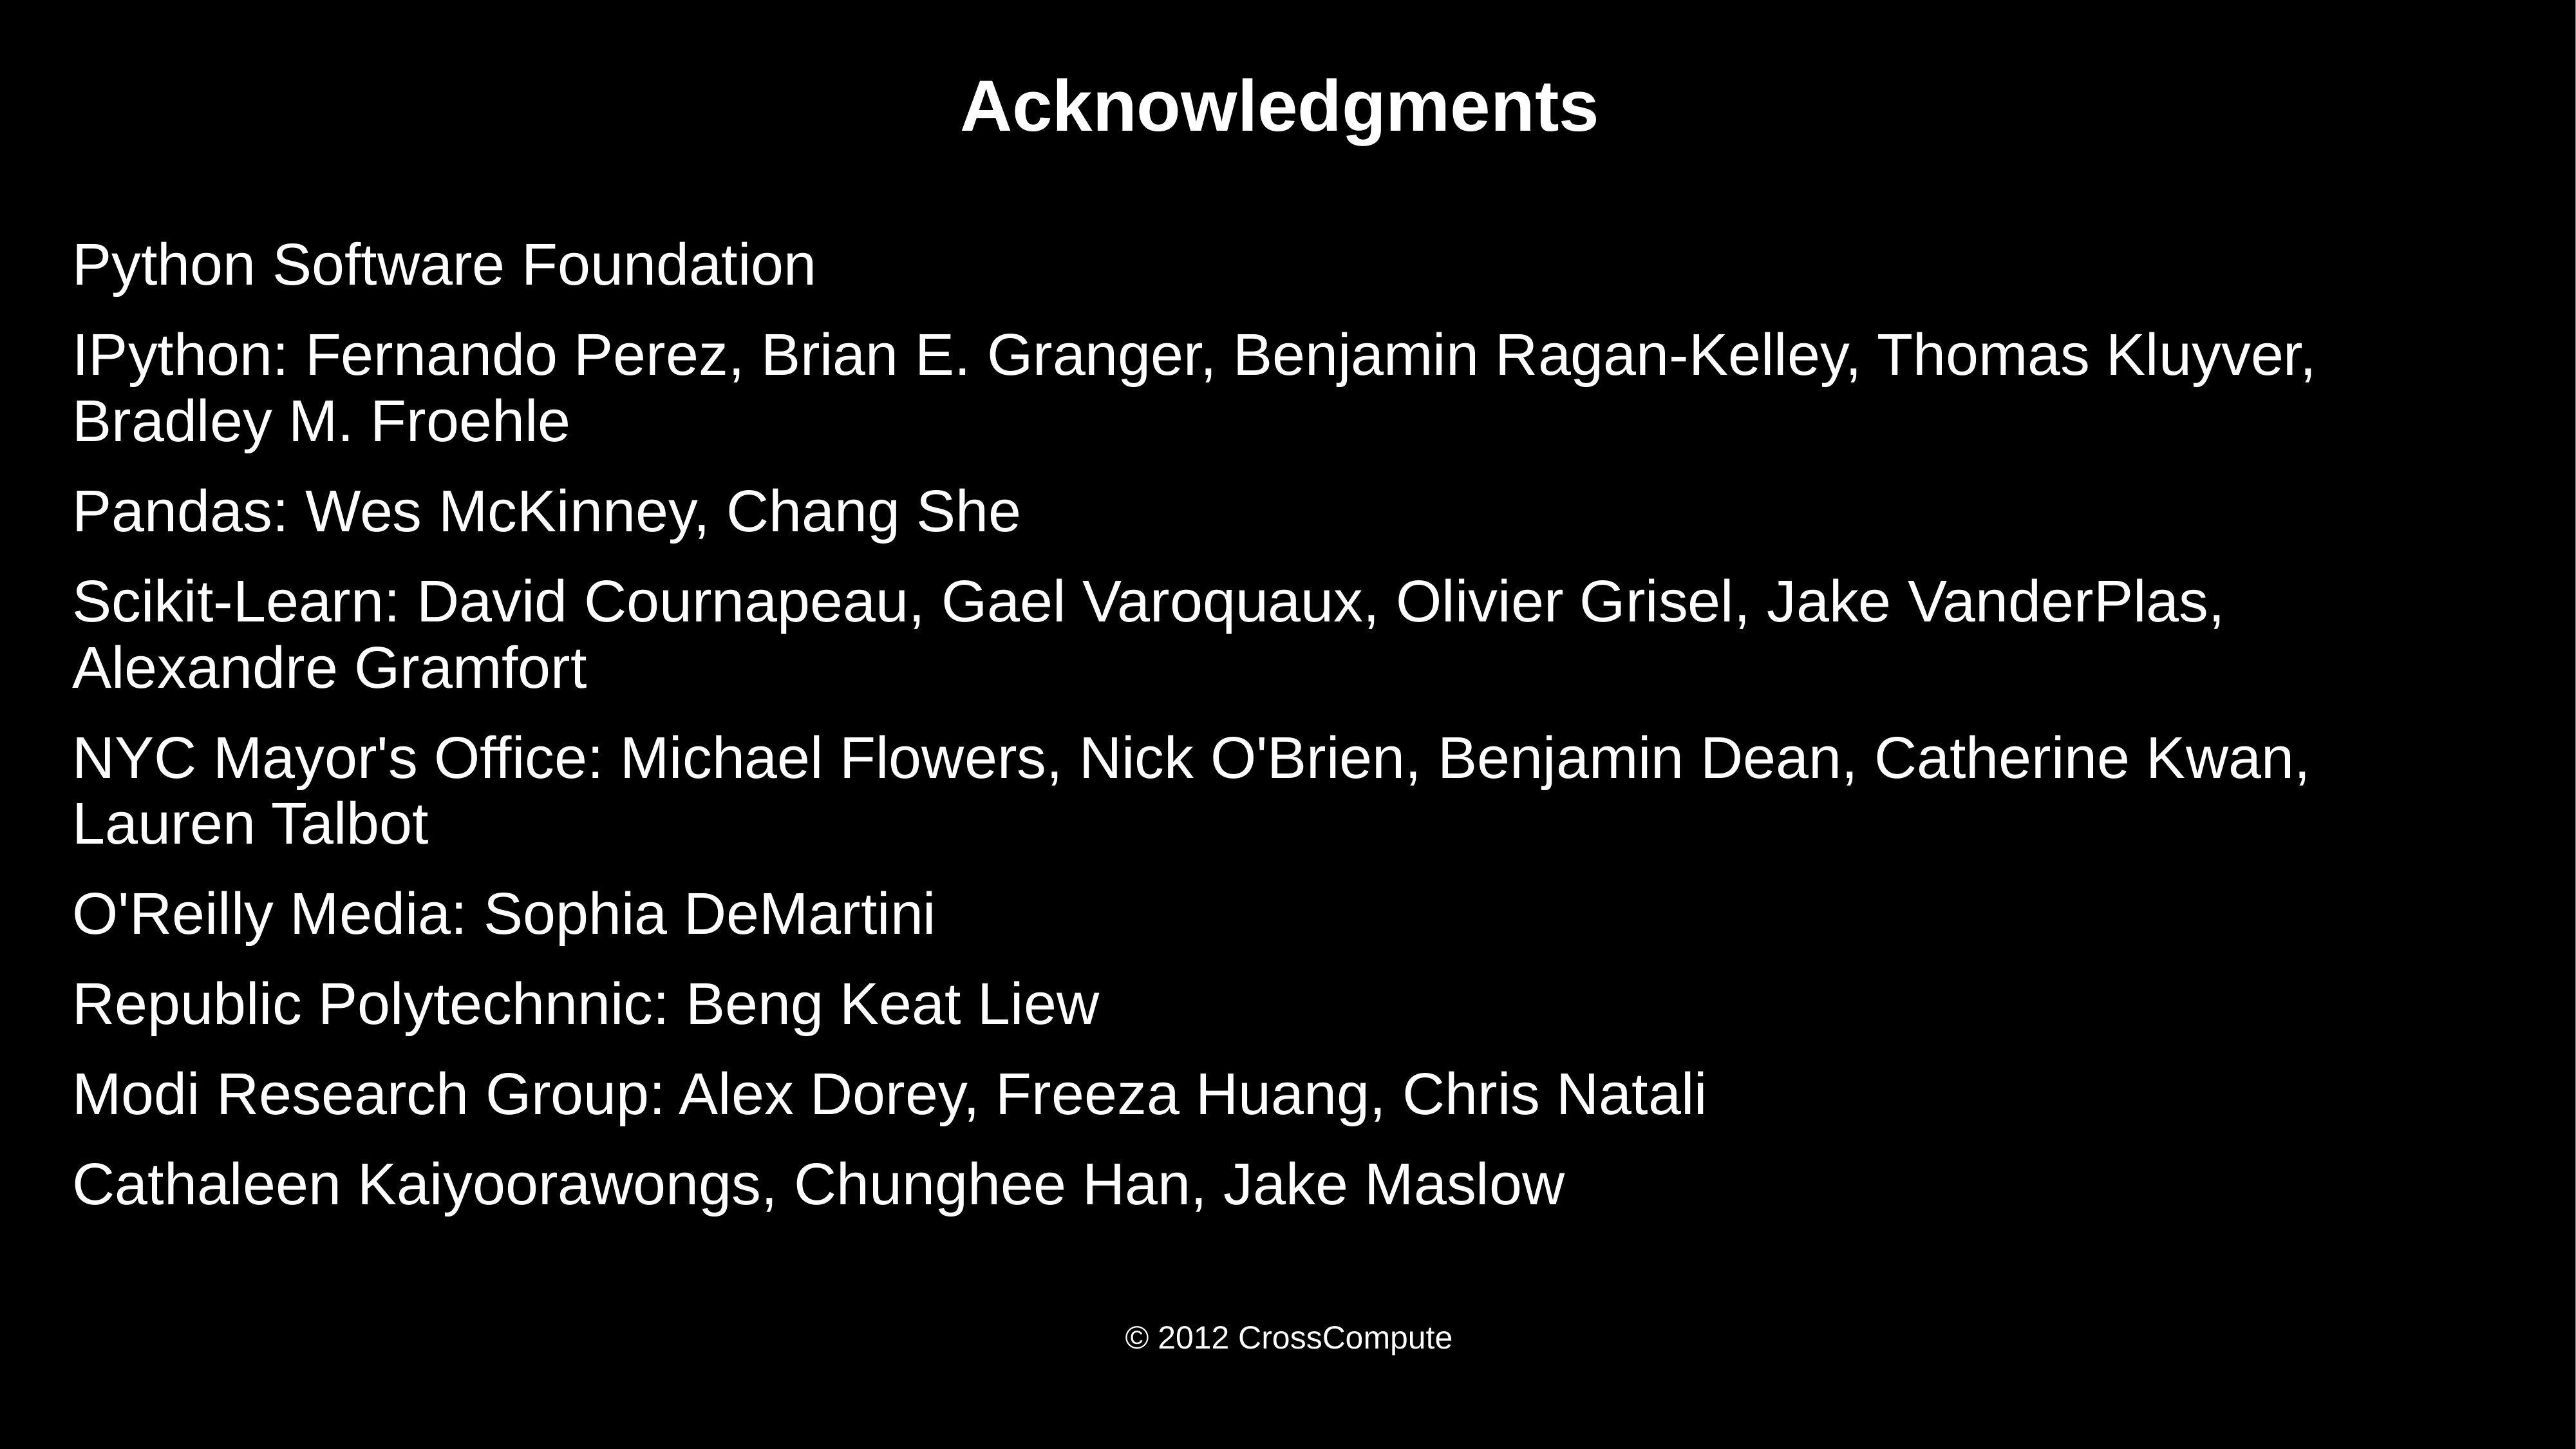

# Acknowledgments
Python Software Foundation
IPython: Fernando Perez, Brian E. Granger, Benjamin Ragan-Kelley, Thomas Kluyver, Bradley M. Froehle
Pandas: Wes McKinney, Chang She
Scikit-Learn: David Cournapeau, Gael Varoquaux, Olivier Grisel, Jake VanderPlas, Alexandre Gramfort
NYC Mayor's Office: Michael Flowers, Nick O'Brien, Benjamin Dean, Catherine Kwan, Lauren Talbot
O'Reilly Media: Sophia DeMartini
Republic Polytechnnic: Beng Keat Liew
Modi Research Group: Alex Dorey, Freeza Huang, Chris Natali
Cathaleen Kaiyoorawongs, Chunghee Han, Jake Maslow
© 2012 CrossCompute